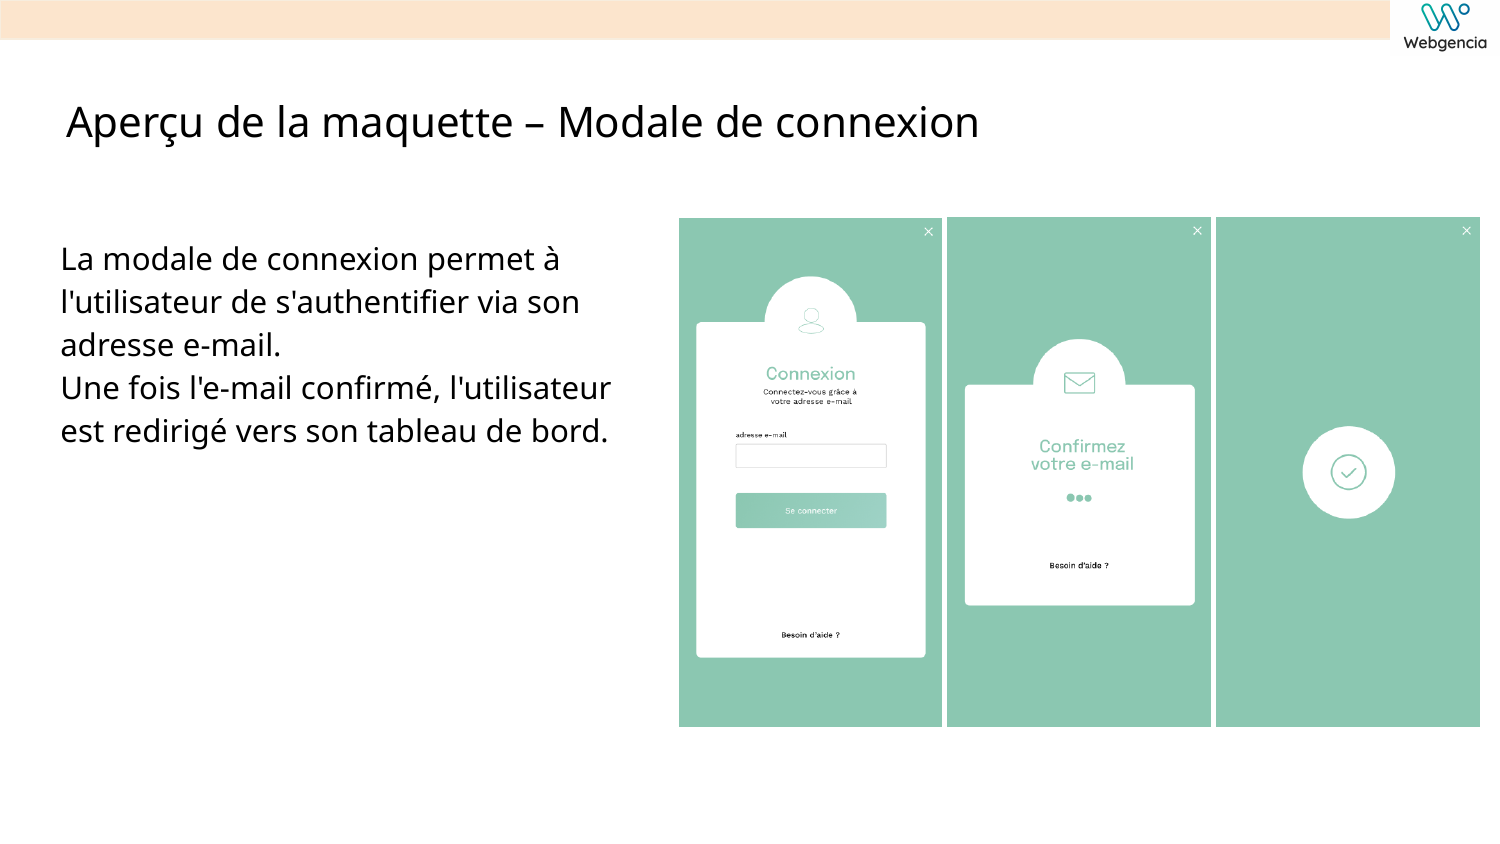

# Aperçu de la maquette – Modale de connexion
La modale de connexion permet à l'utilisateur de s'authentifier via son adresse e-mail.
Une fois l'e-mail confirmé, l'utilisateur est redirigé vers son tableau de bord.